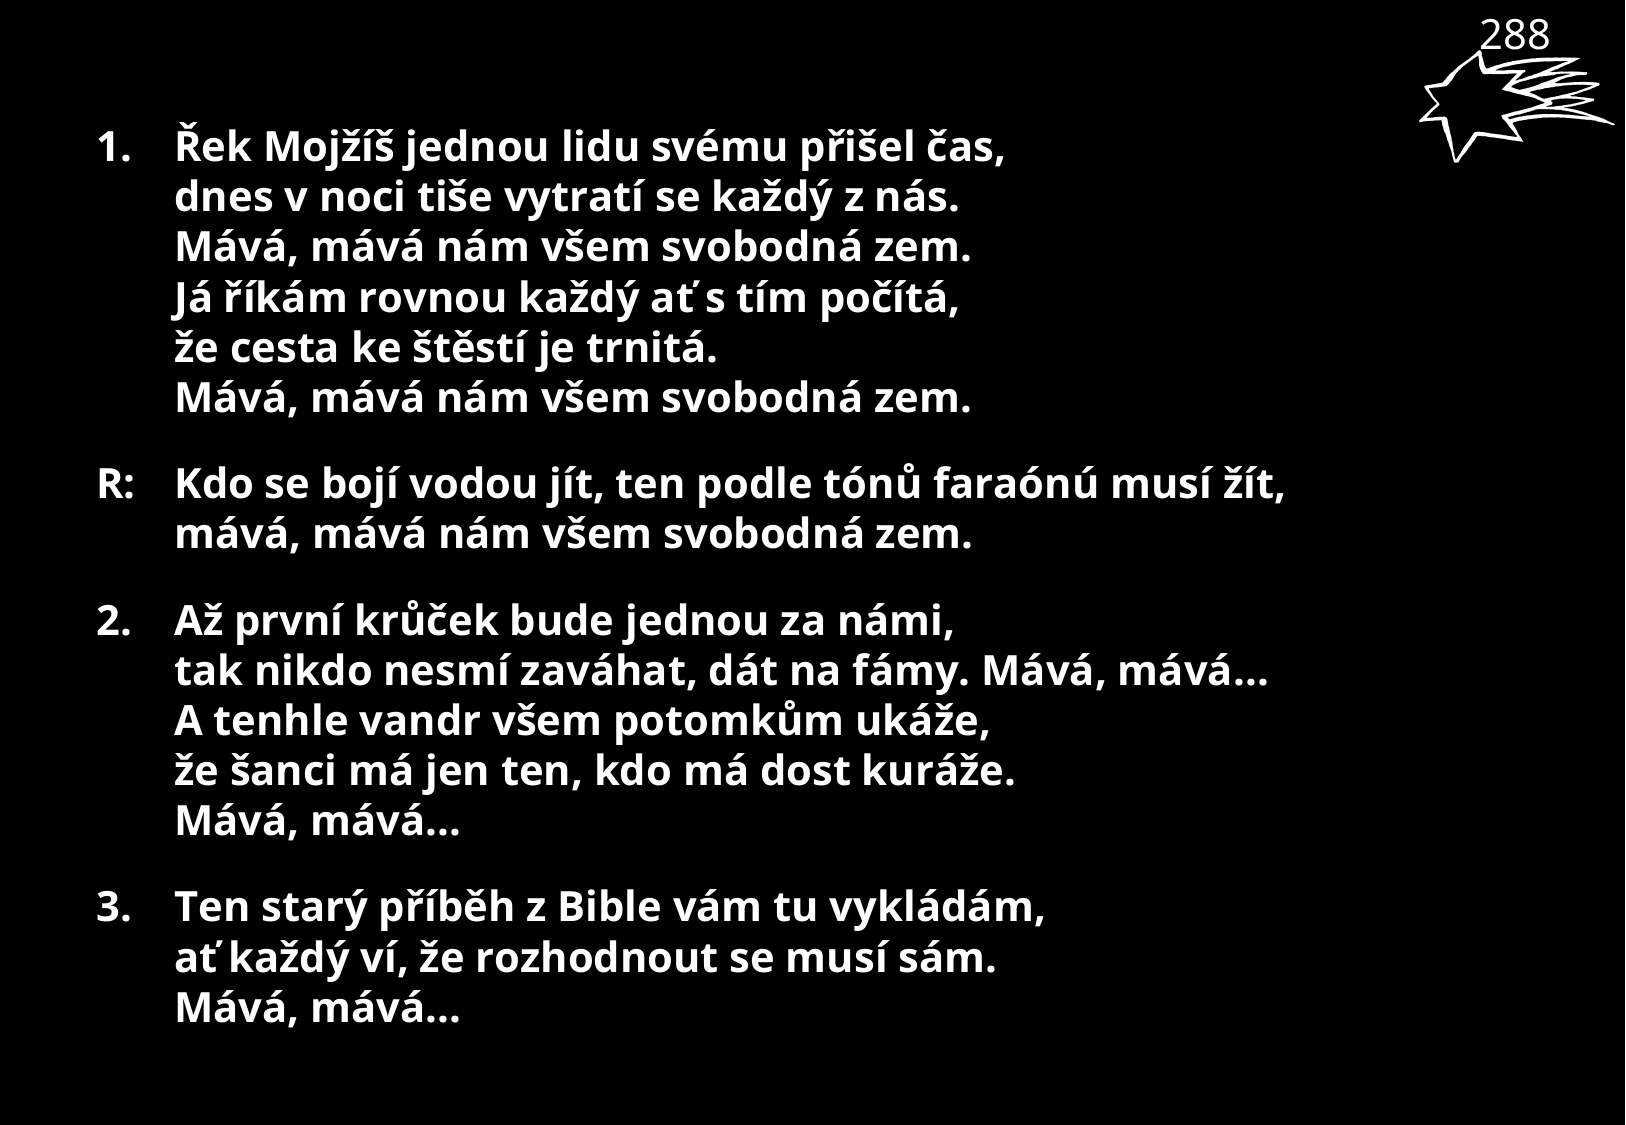

288
# Řek Mojžíš jednou lidu svému přišel čas, dnes v noci tiše vytratí se každý z nás. Mává, mává nám všem svobodná zem. Já říkám rovnou každý ať s tím počítá, že cesta ke štěstí je trnitá. Mává, mává nám všem svobodná zem.
R: 	Kdo se bojí vodou jít, ten podle tónů faraónú musí žít,
mává, mává nám všem svobodná zem.
Až první krůček bude jednou za námi,
tak nikdo nesmí zaváhat, dát na fámy. Mává, mává...
A tenhle vandr všem potomkům ukáže,
že šanci má jen ten, kdo má dost kuráže.
Mává, mává...
3.	Ten starý příběh z Bible vám tu vykládám,
ať každý ví, že rozhodnout se musí sám.
Mává, mává...